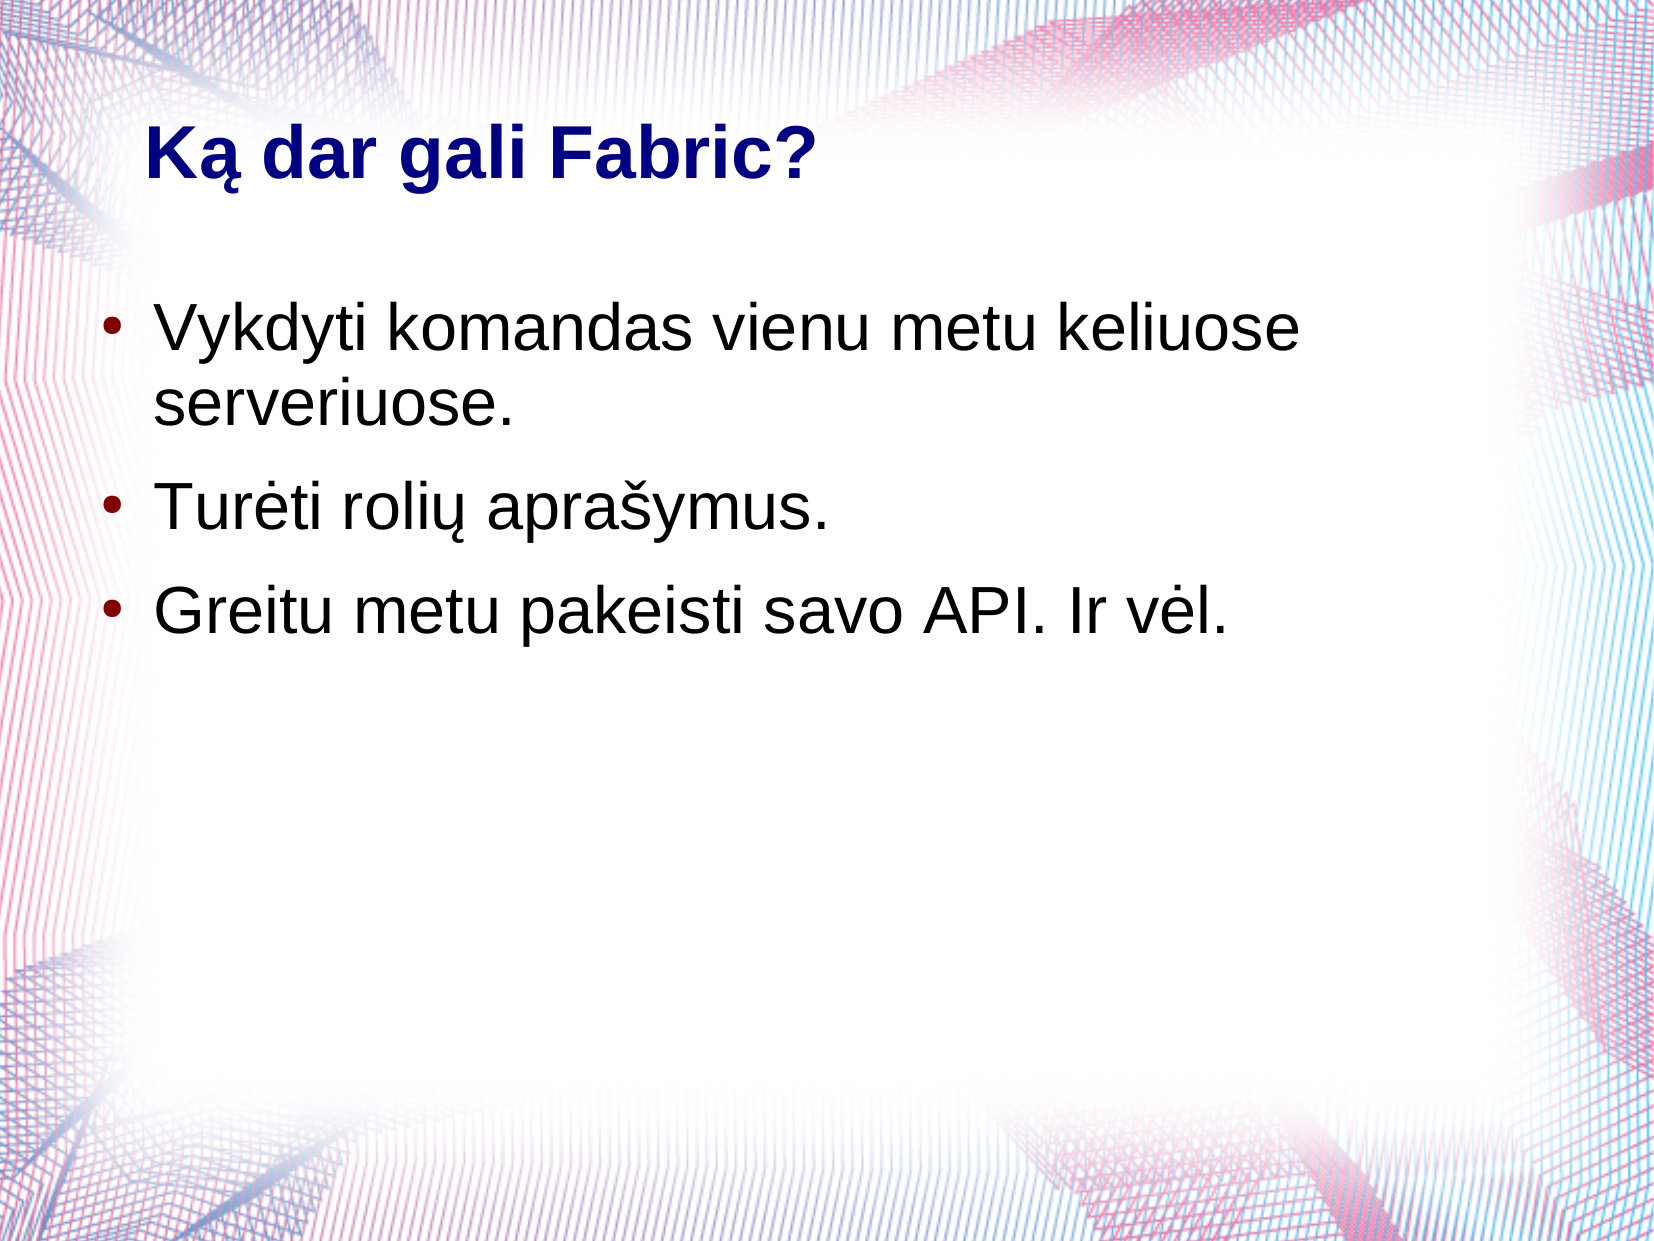

# Ką dar gali Fabric?
Vykdyti komandas vienu metu keliuose serveriuose.
Turėti rolių aprašymus.
Greitu metu pakeisti savo API. Ir vėl.